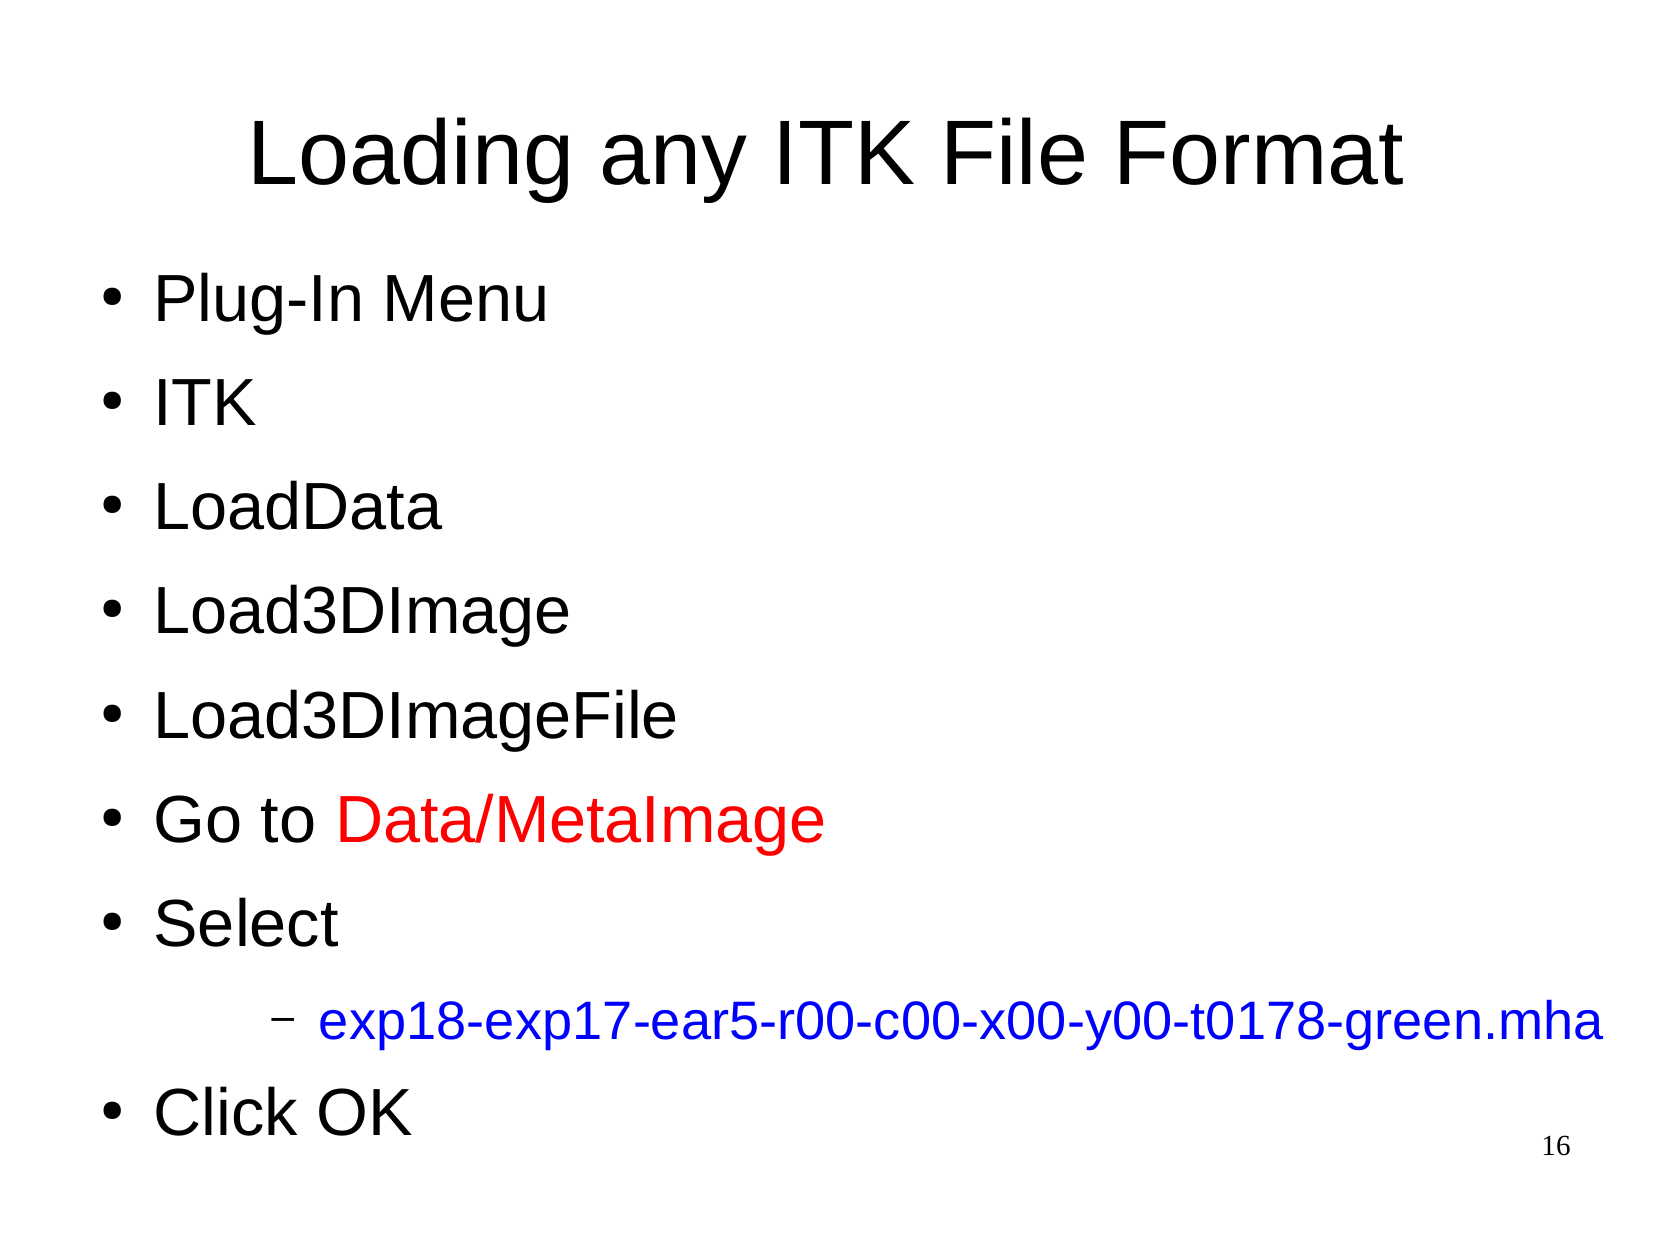

# Loading any ITK File Format
Plug-In Menu
ITK
LoadData
Load3DImage
Load3DImageFile
Go to Data/MetaImage
Select
exp18-exp17-ear5-r00-c00-x00-y00-t0178-green.mha
Click OK
16